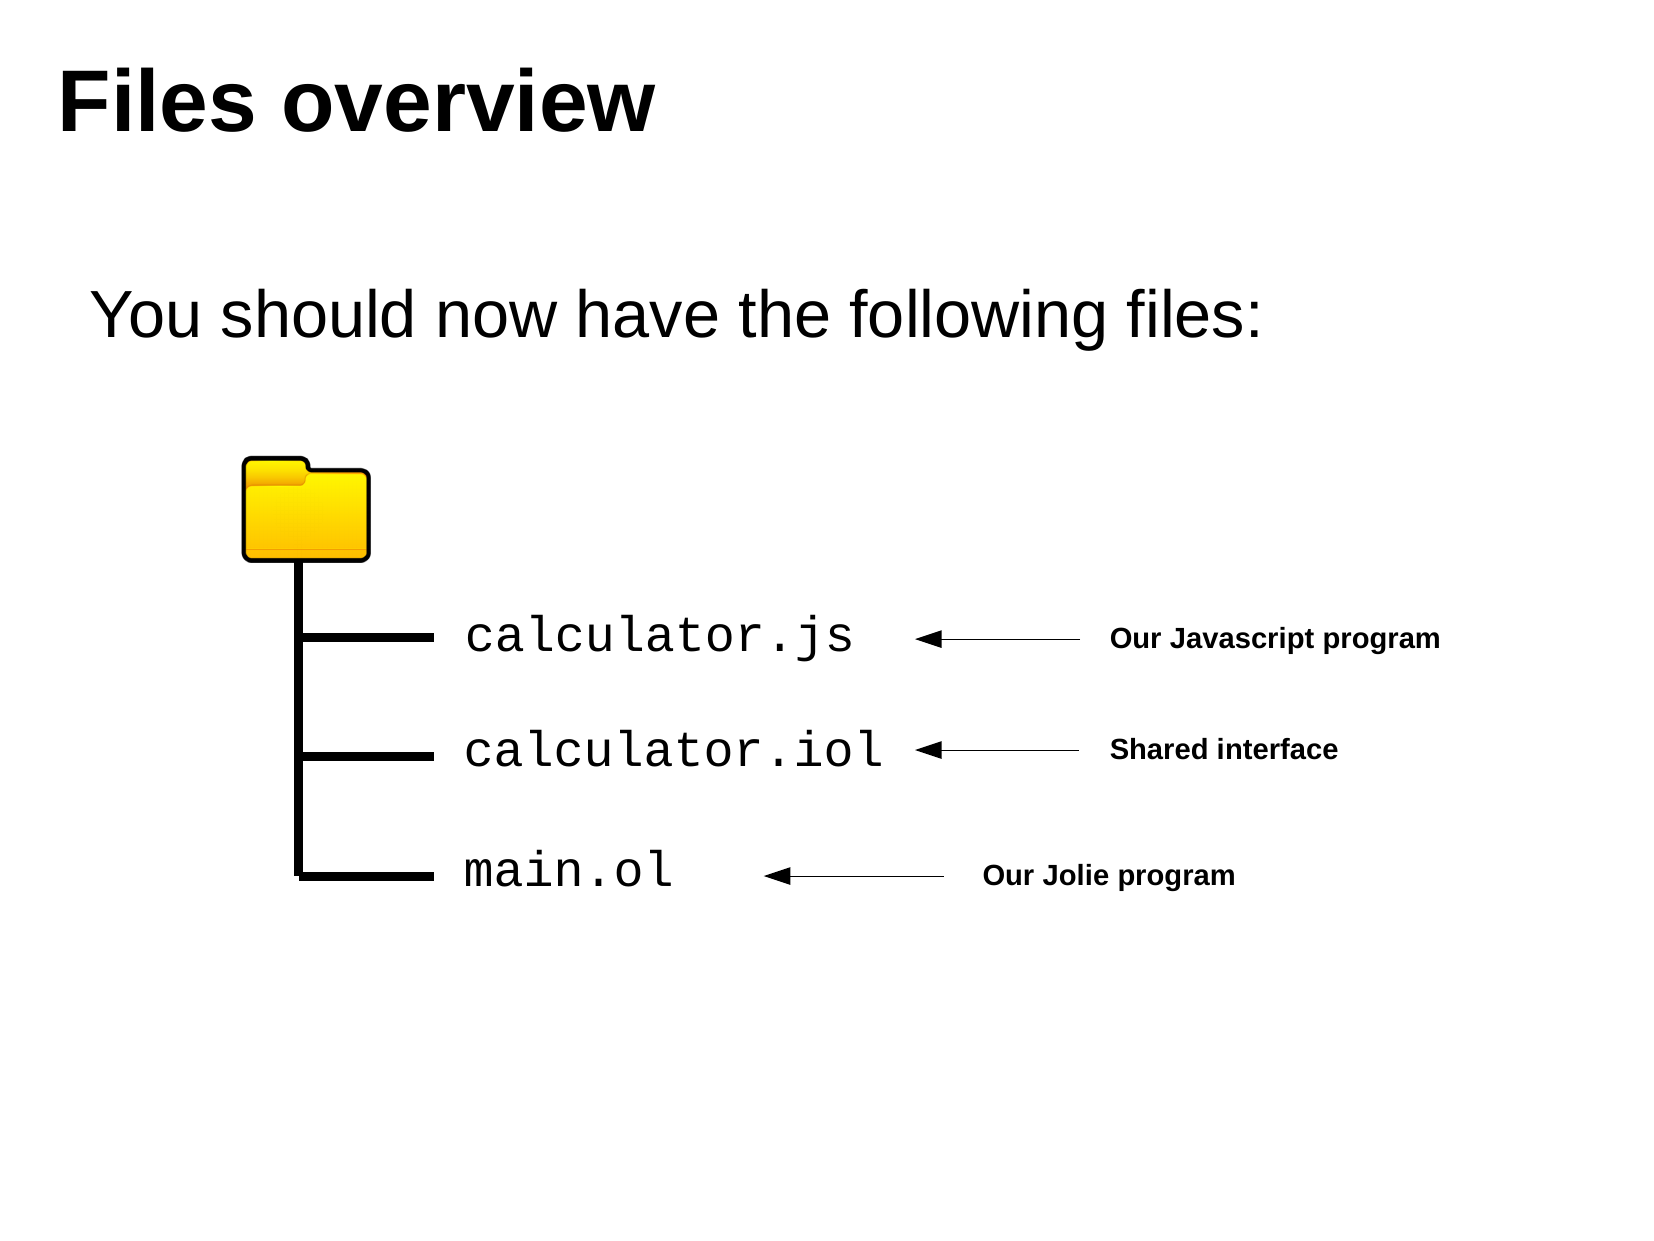

Files overview
You should now have the following files:
calculator.js
Our Javascript program
calculator.iol
Shared interface
main.ol
Our Jolie program